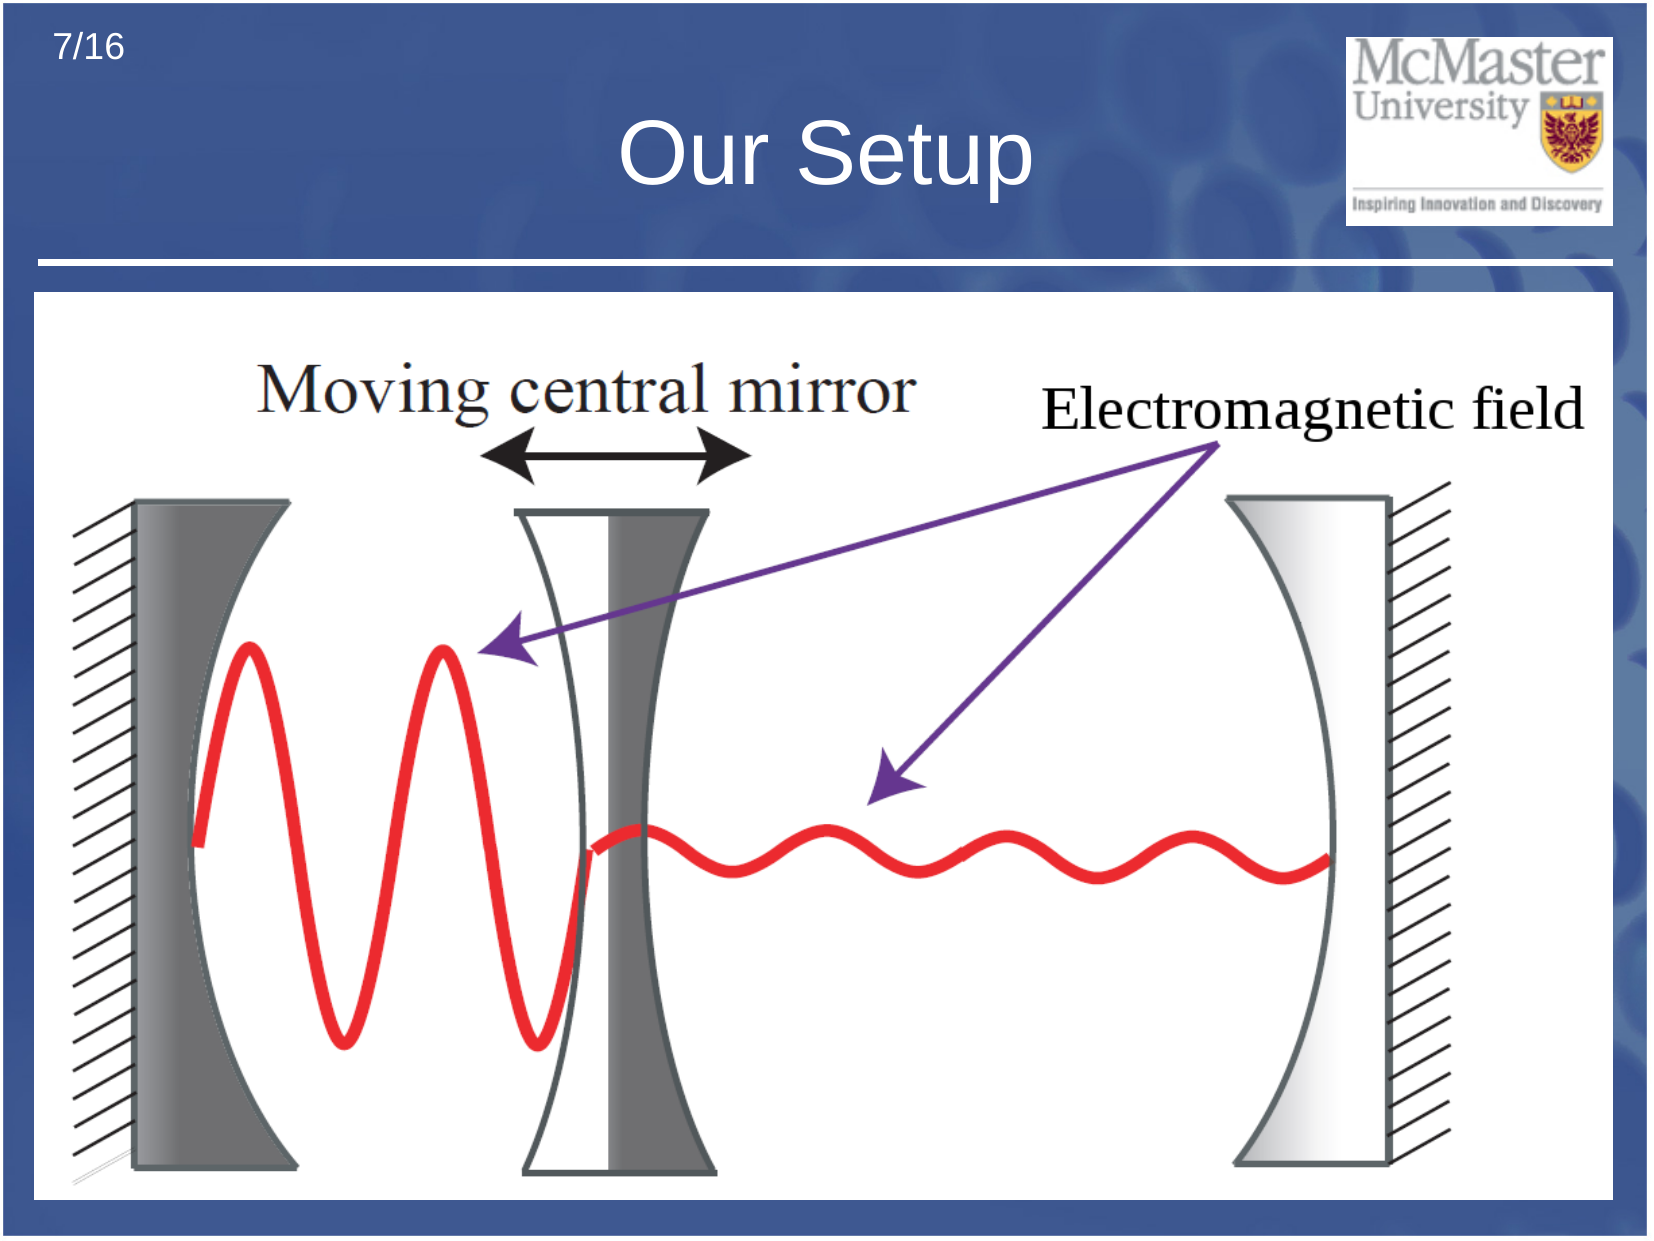

7/16
# Our Setup
We call this an “Optomechanical System”